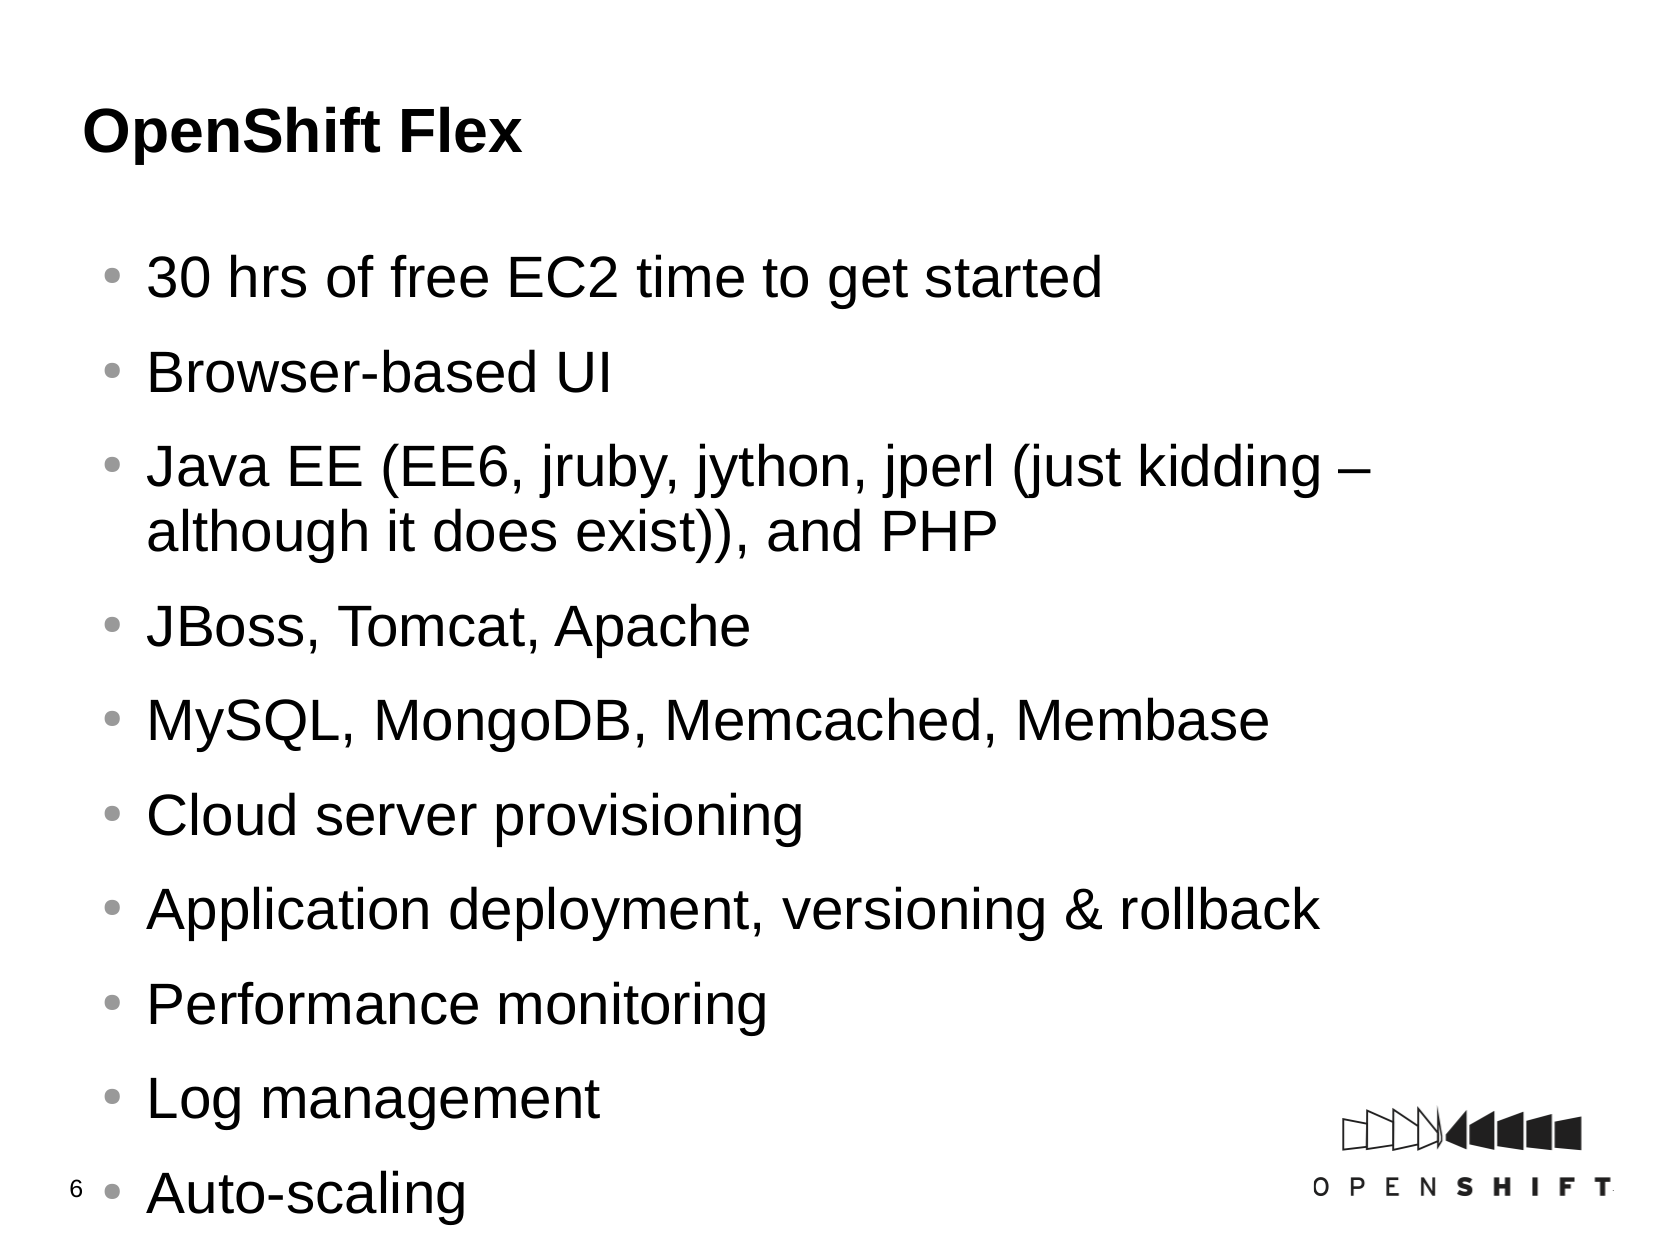

# OpenShift Flex
30 hrs of free EC2 time to get started
Browser-based UI
Java EE (EE6, jruby, jython, jperl (just kidding – although it does exist)), and PHP
JBoss, Tomcat, Apache
MySQL, MongoDB, Memcached, Membase
Cloud server provisioning
Application deployment, versioning & rollback
Performance monitoring
Log management
Auto-scaling